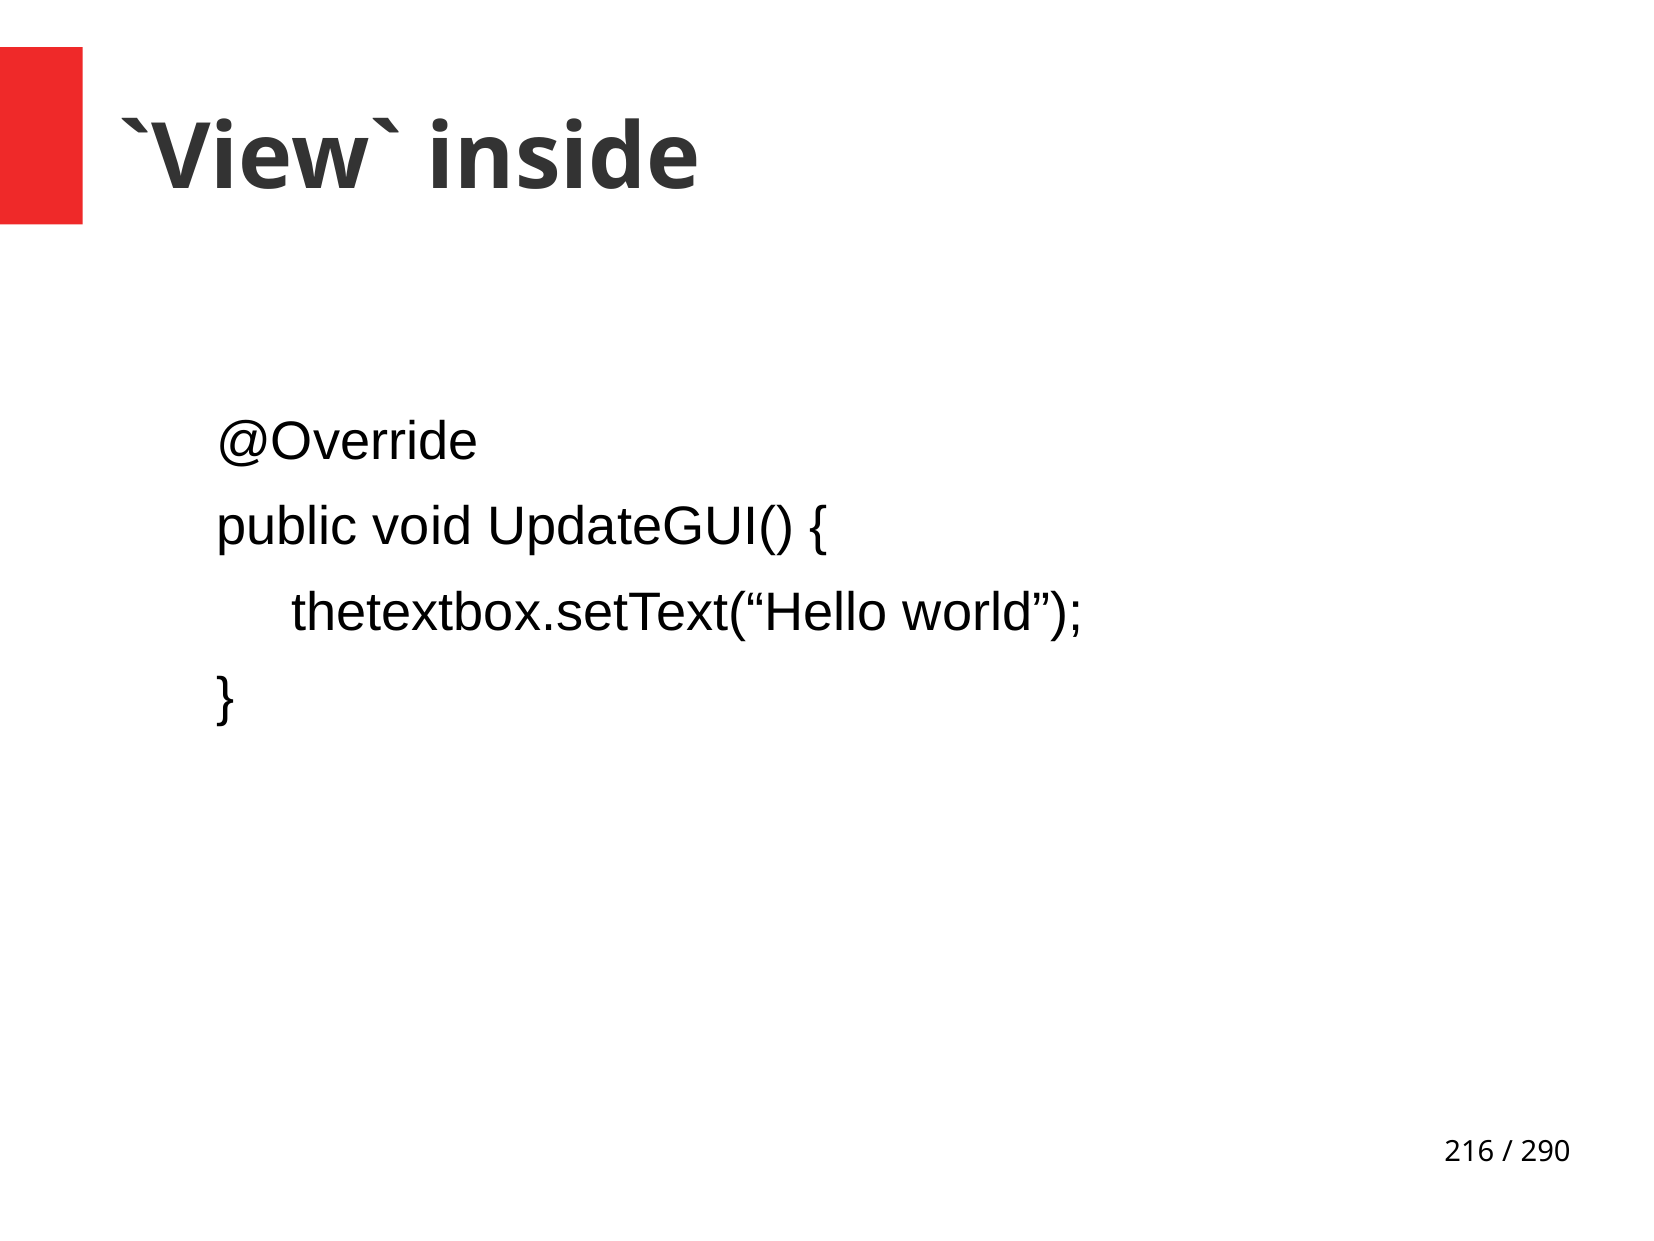

# `View` inside
@Override
public void UpdateGUI() {
	thetextbox.setText(“Hello world”);
}
216